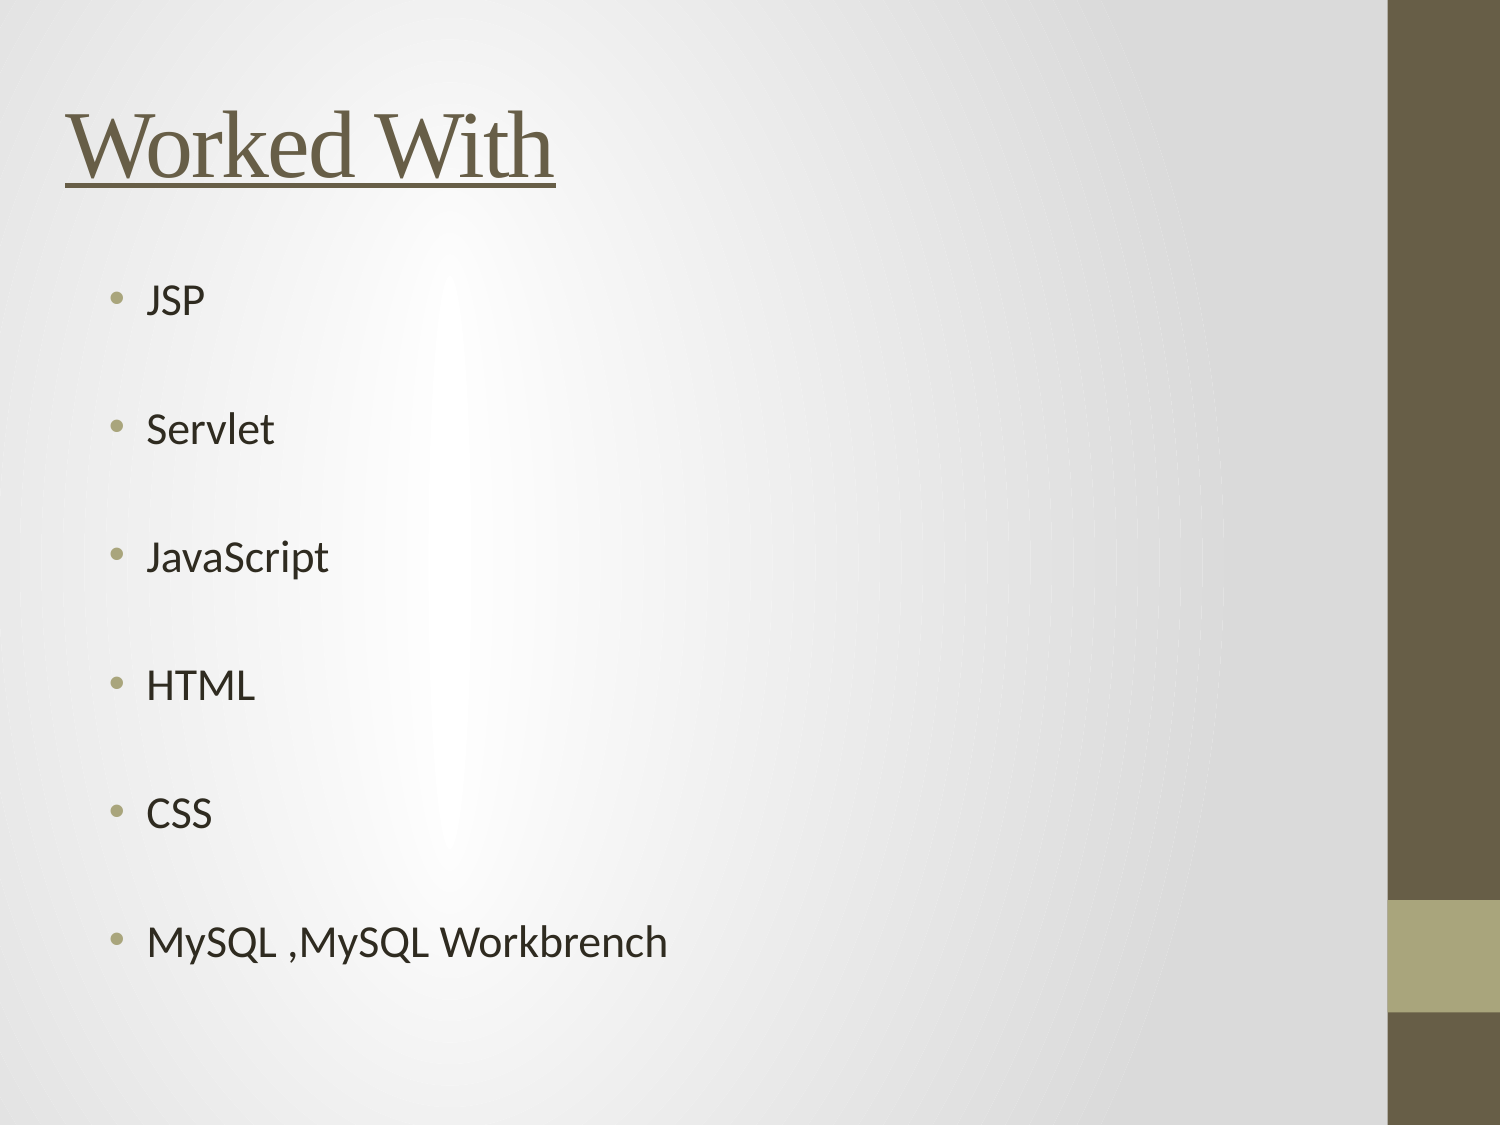

# Worked With
JSP
Servlet
JavaScript
HTML
CSS
MySQL ,MySQL Workbrench